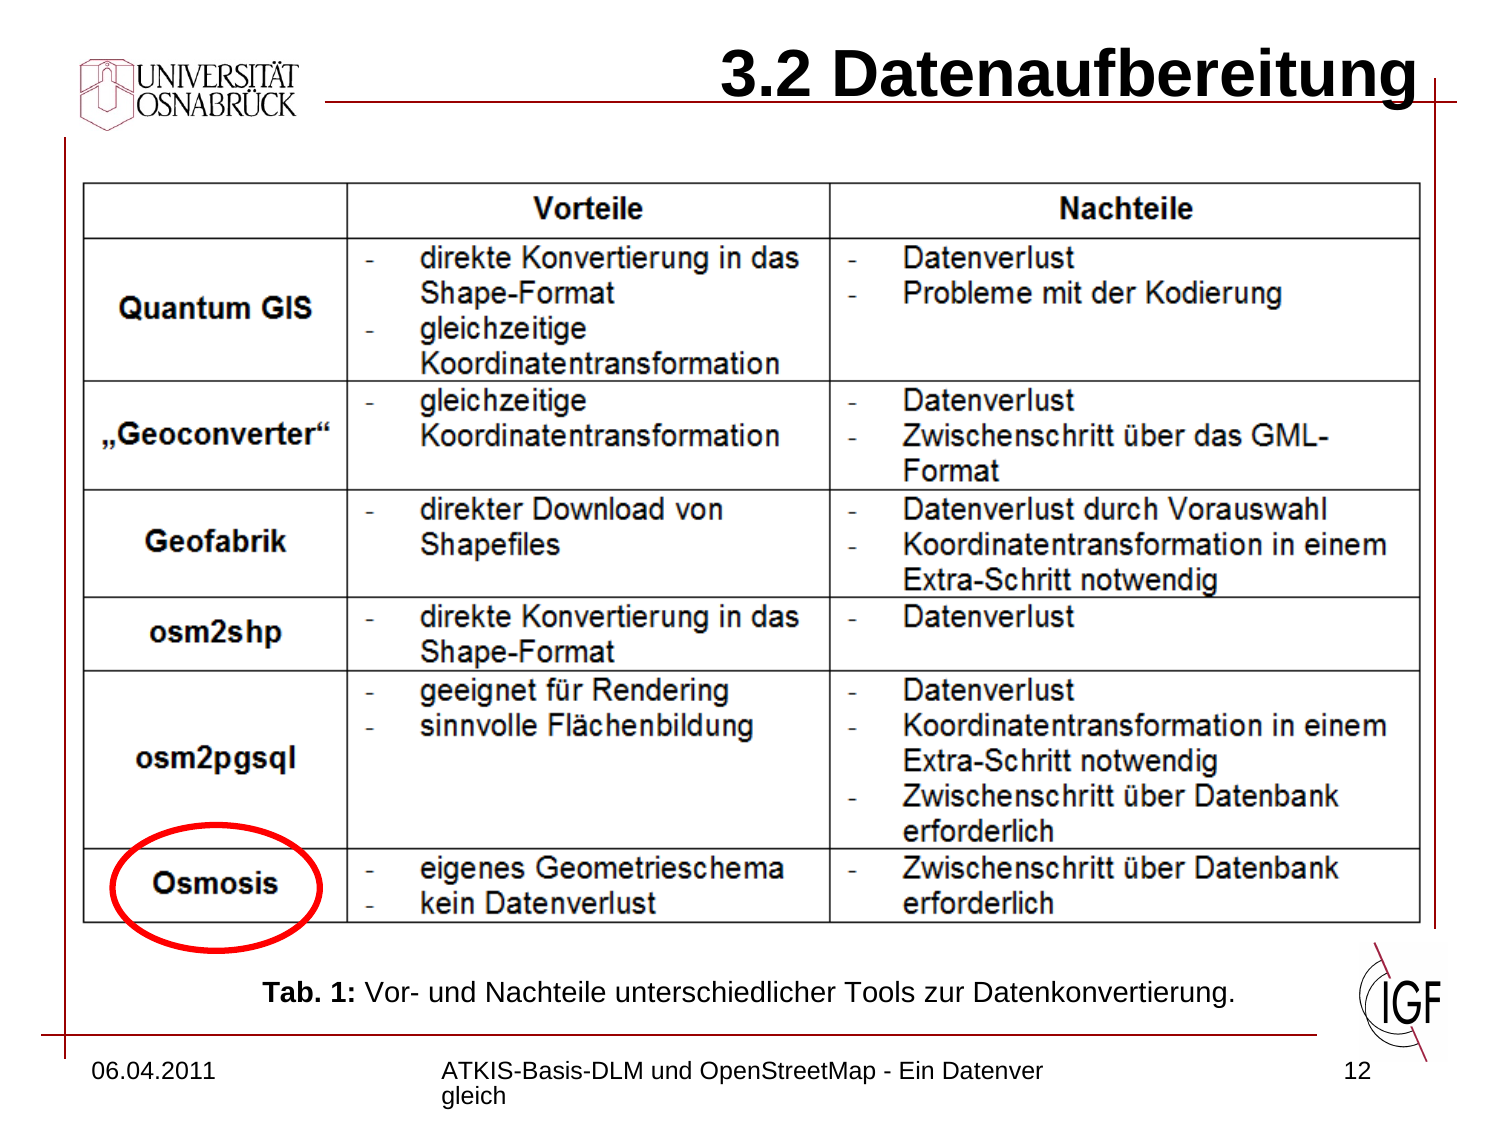

# 3.2 Datenaufbereitung
Tab. 1: Vor- und Nachteile unterschiedlicher Tools zur Datenkonvertierung.
06.04.2011
ATKIS-Basis-DLM und OpenStreetMap - Ein Datenvergleich
12